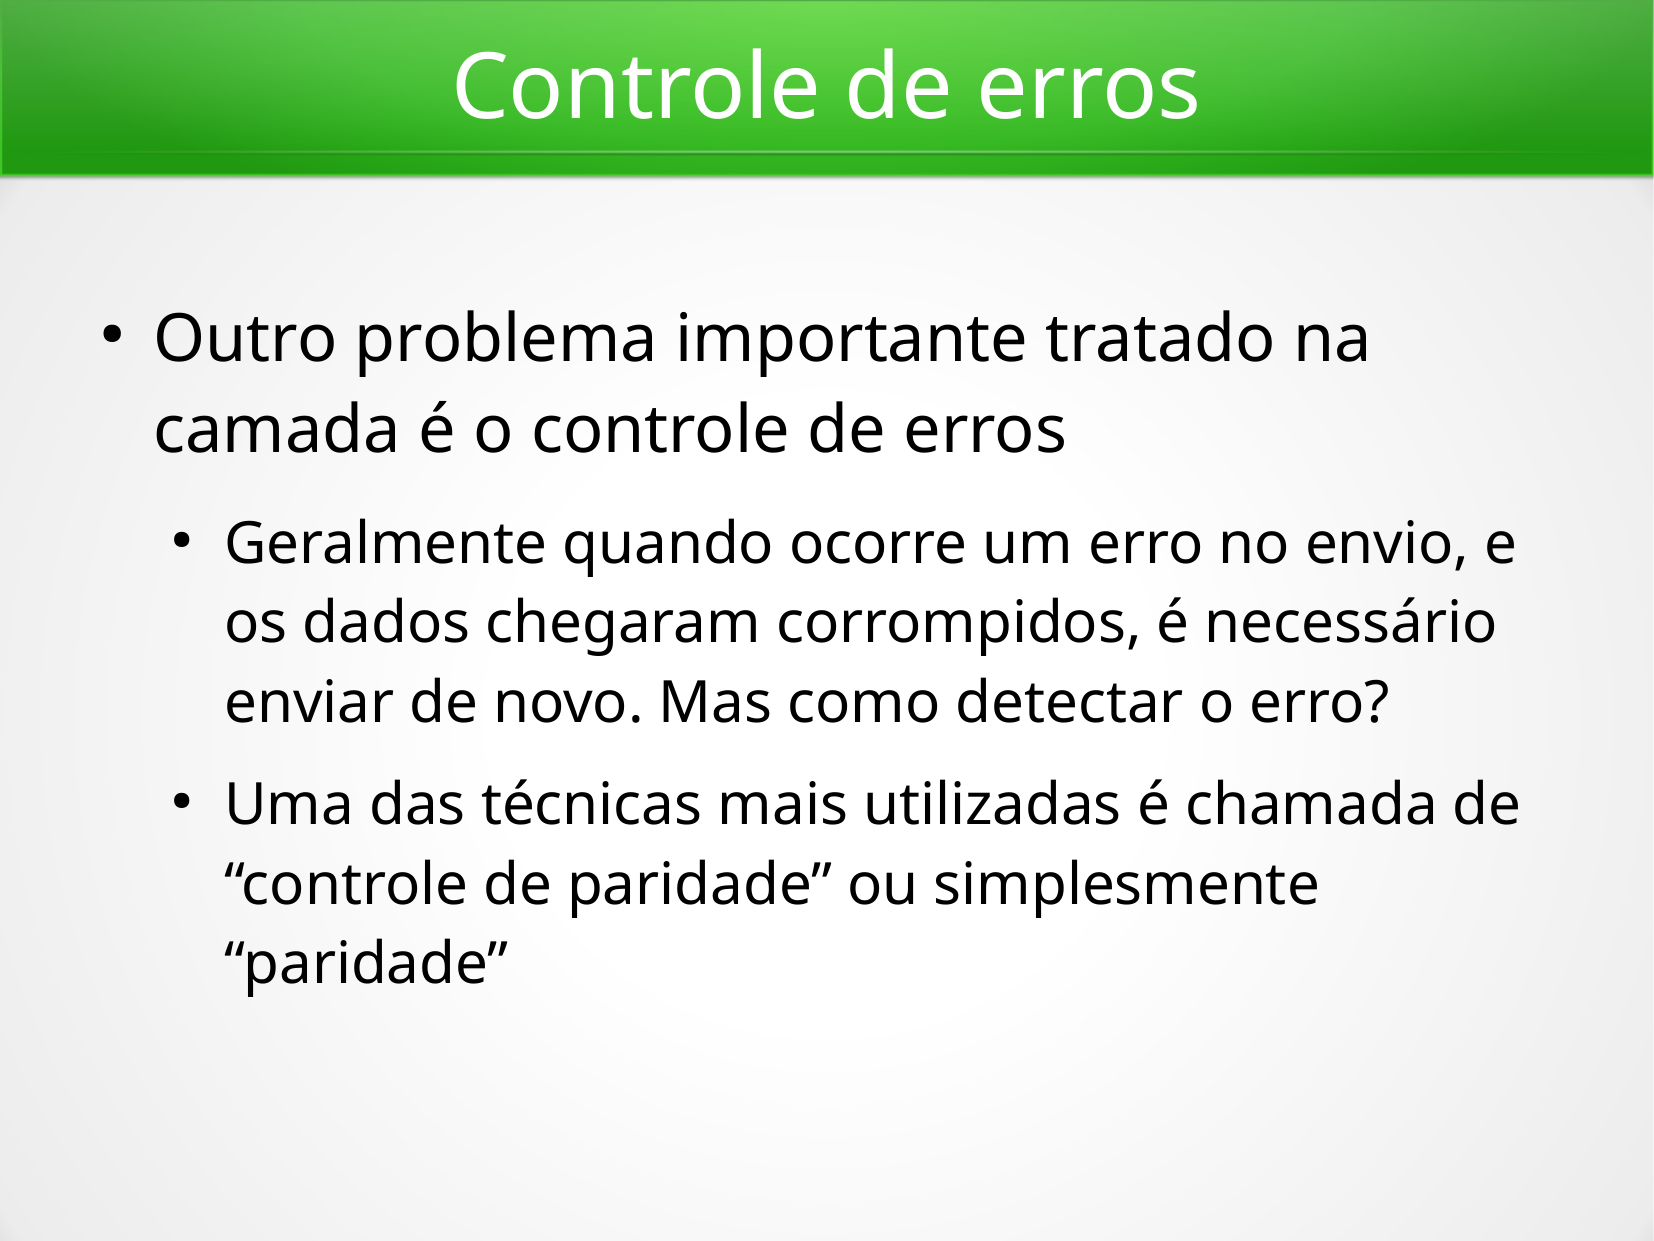

# Controle de erros
Outro problema importante tratado na camada é o controle de erros
Geralmente quando ocorre um erro no envio, e os dados chegaram corrompidos, é necessário enviar de novo. Mas como detectar o erro?
Uma das técnicas mais utilizadas é chamada de “controle de paridade” ou simplesmente “paridade”